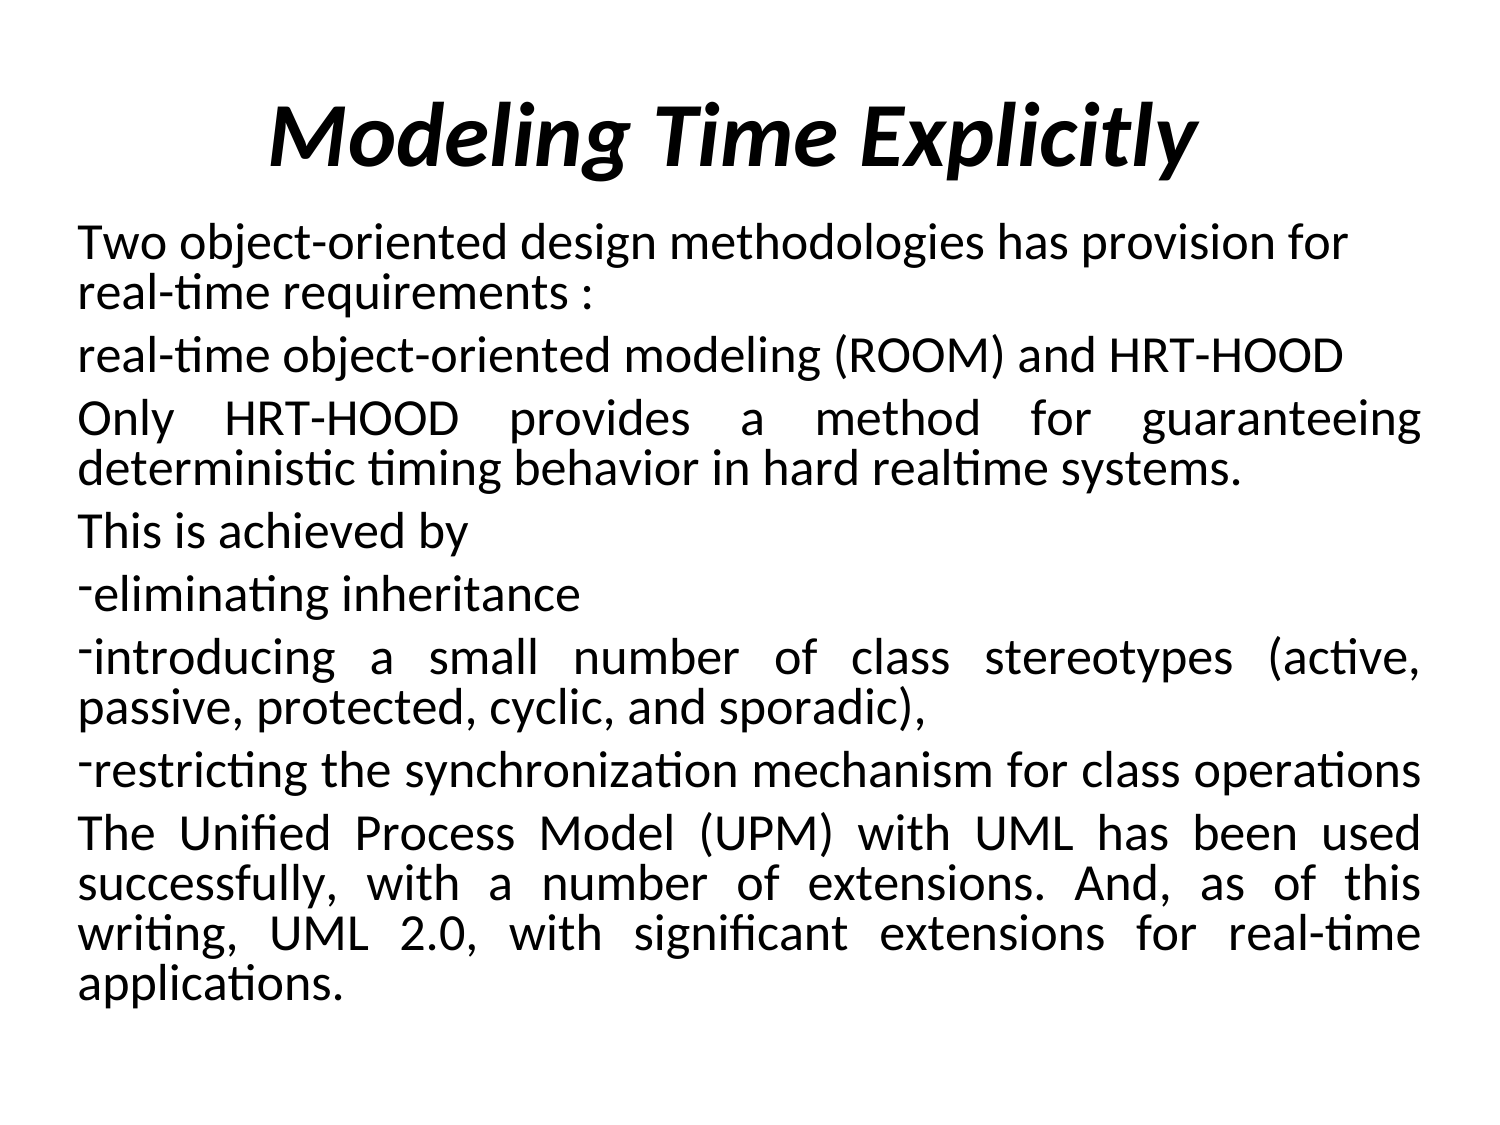

# Modeling Time Explicitly
Two object-oriented design methodologies has provision for real-time requirements :
real-time object-oriented modeling (ROOM) and HRT-HOOD
Only HRT-HOOD provides a method for guaranteeing deterministic timing behavior in hard realtime systems.
This is achieved by
eliminating inheritance
introducing a small number of class stereotypes (active, passive, protected, cyclic, and sporadic),
restricting the synchronization mechanism for class operations
The Unified Process Model (UPM) with UML has been used successfully, with a number of extensions. And, as of this writing, UML 2.0, with significant extensions for real-time applications.